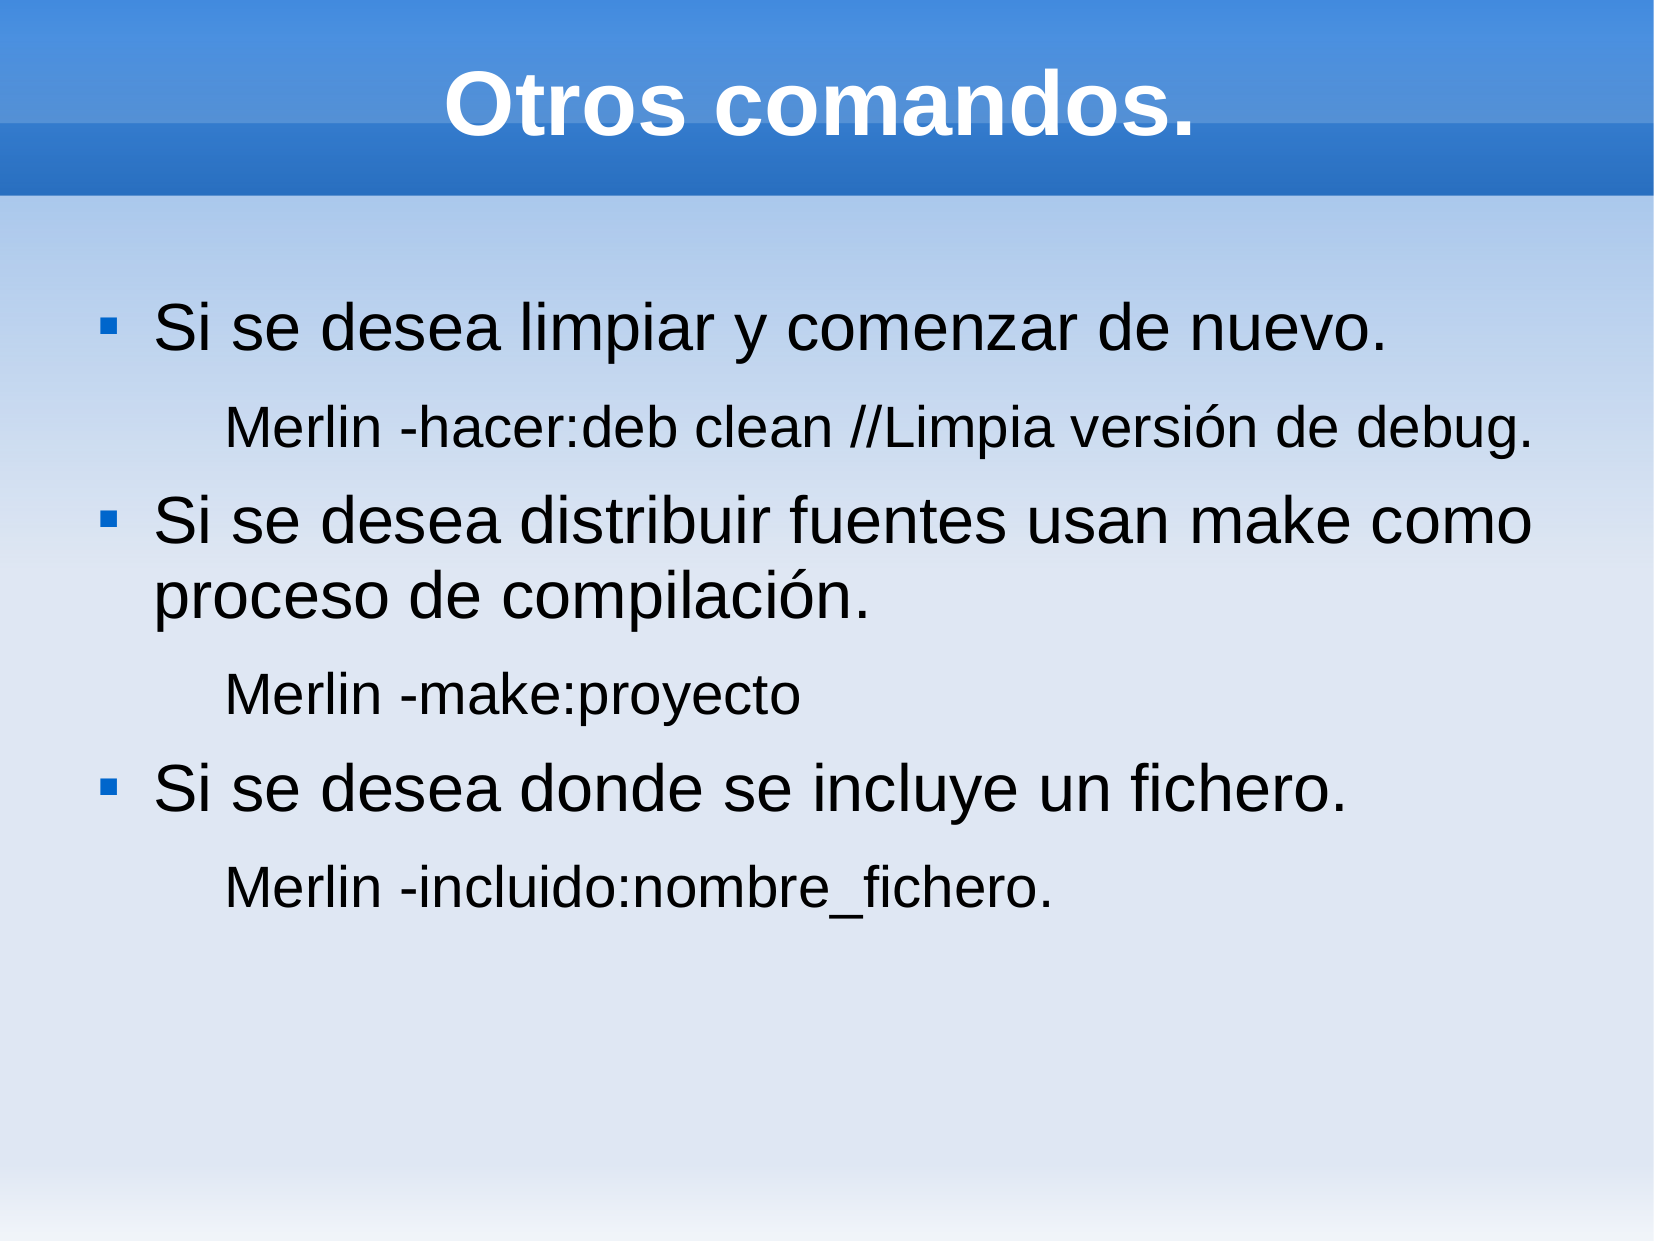

# Otros comandos.
Si se desea limpiar y comenzar de nuevo.
Merlin -hacer:deb clean //Limpia versión de debug.
Si se desea distribuir fuentes usan make como proceso de compilación.
Merlin -make:proyecto
Si se desea donde se incluye un fichero.
Merlin -incluido:nombre_fichero.